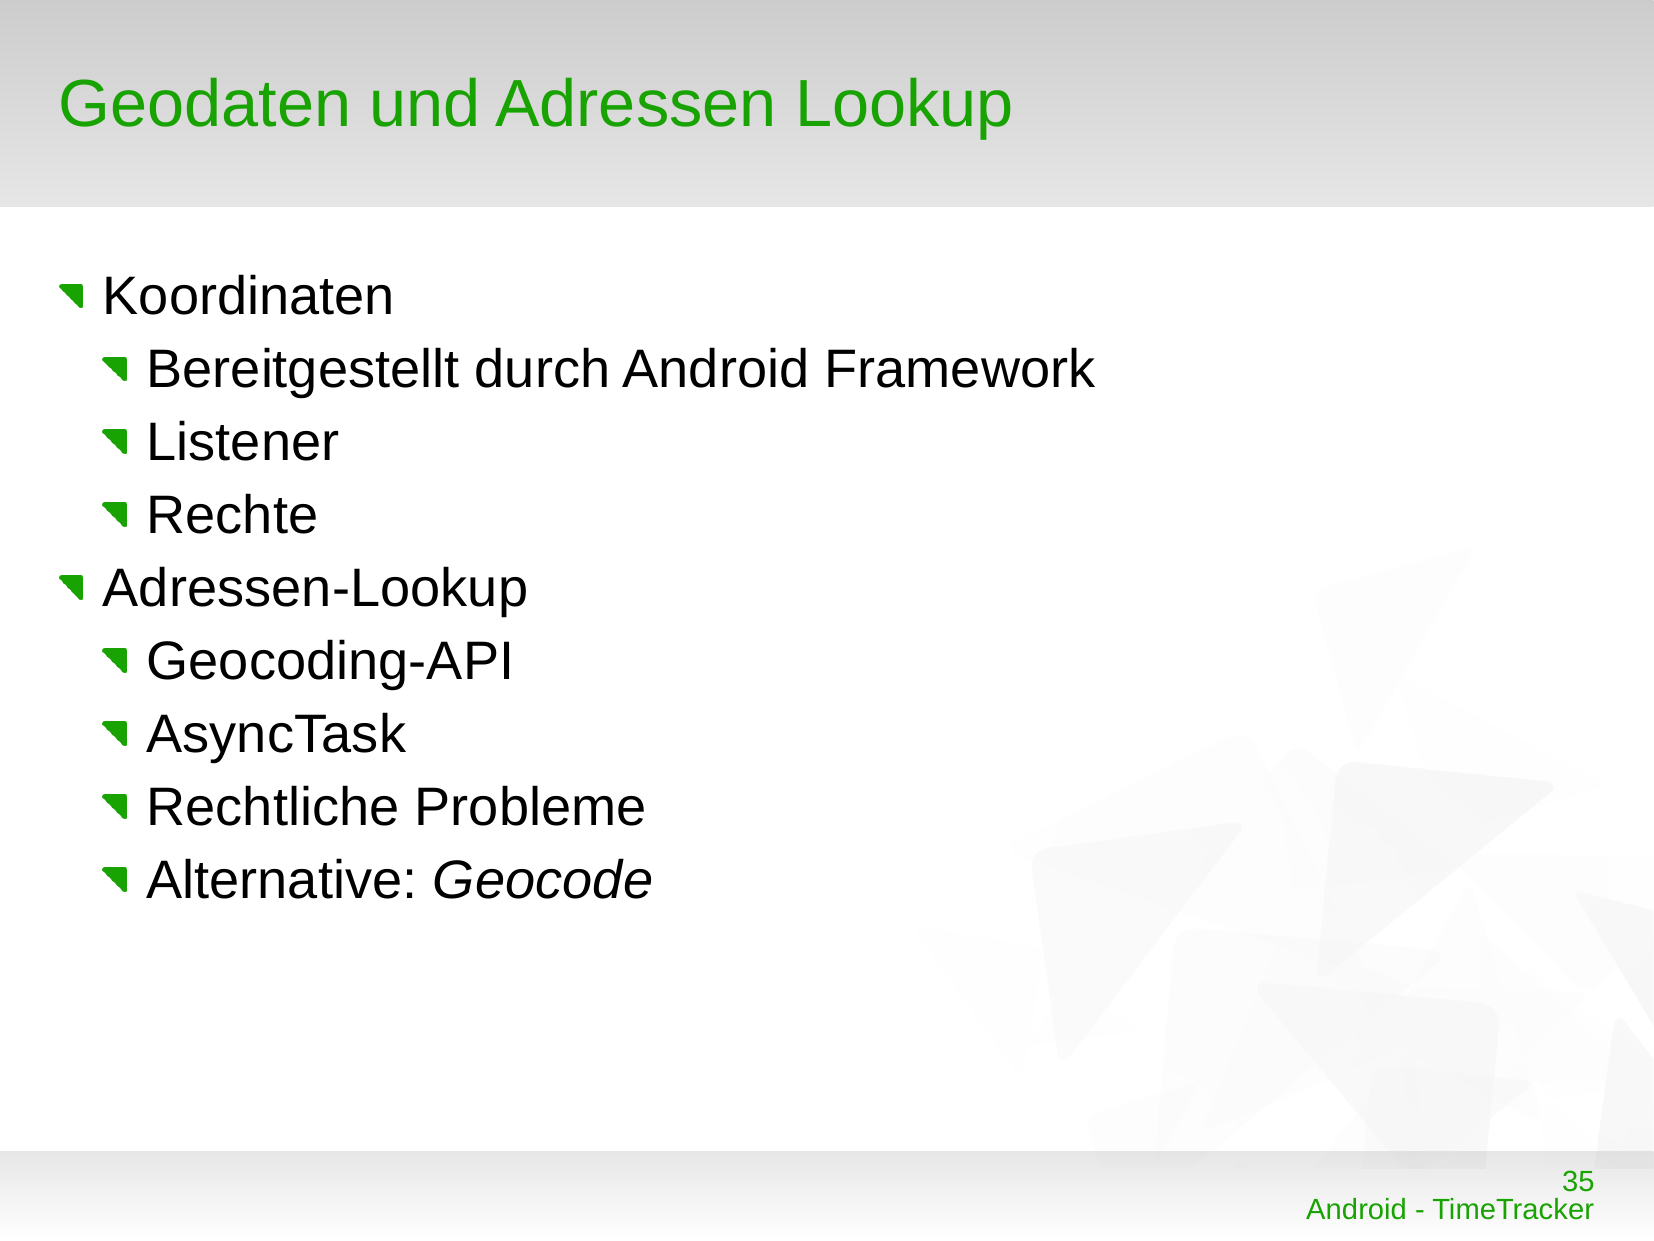

# Geodaten und Adressen Lookup
Koordinaten
Bereitgestellt durch Android Framework
Listener
Rechte
Adressen-Lookup
Geocoding-API
AsyncTask
Rechtliche Probleme
Alternative: Geocode
35
Android - TimeTracker